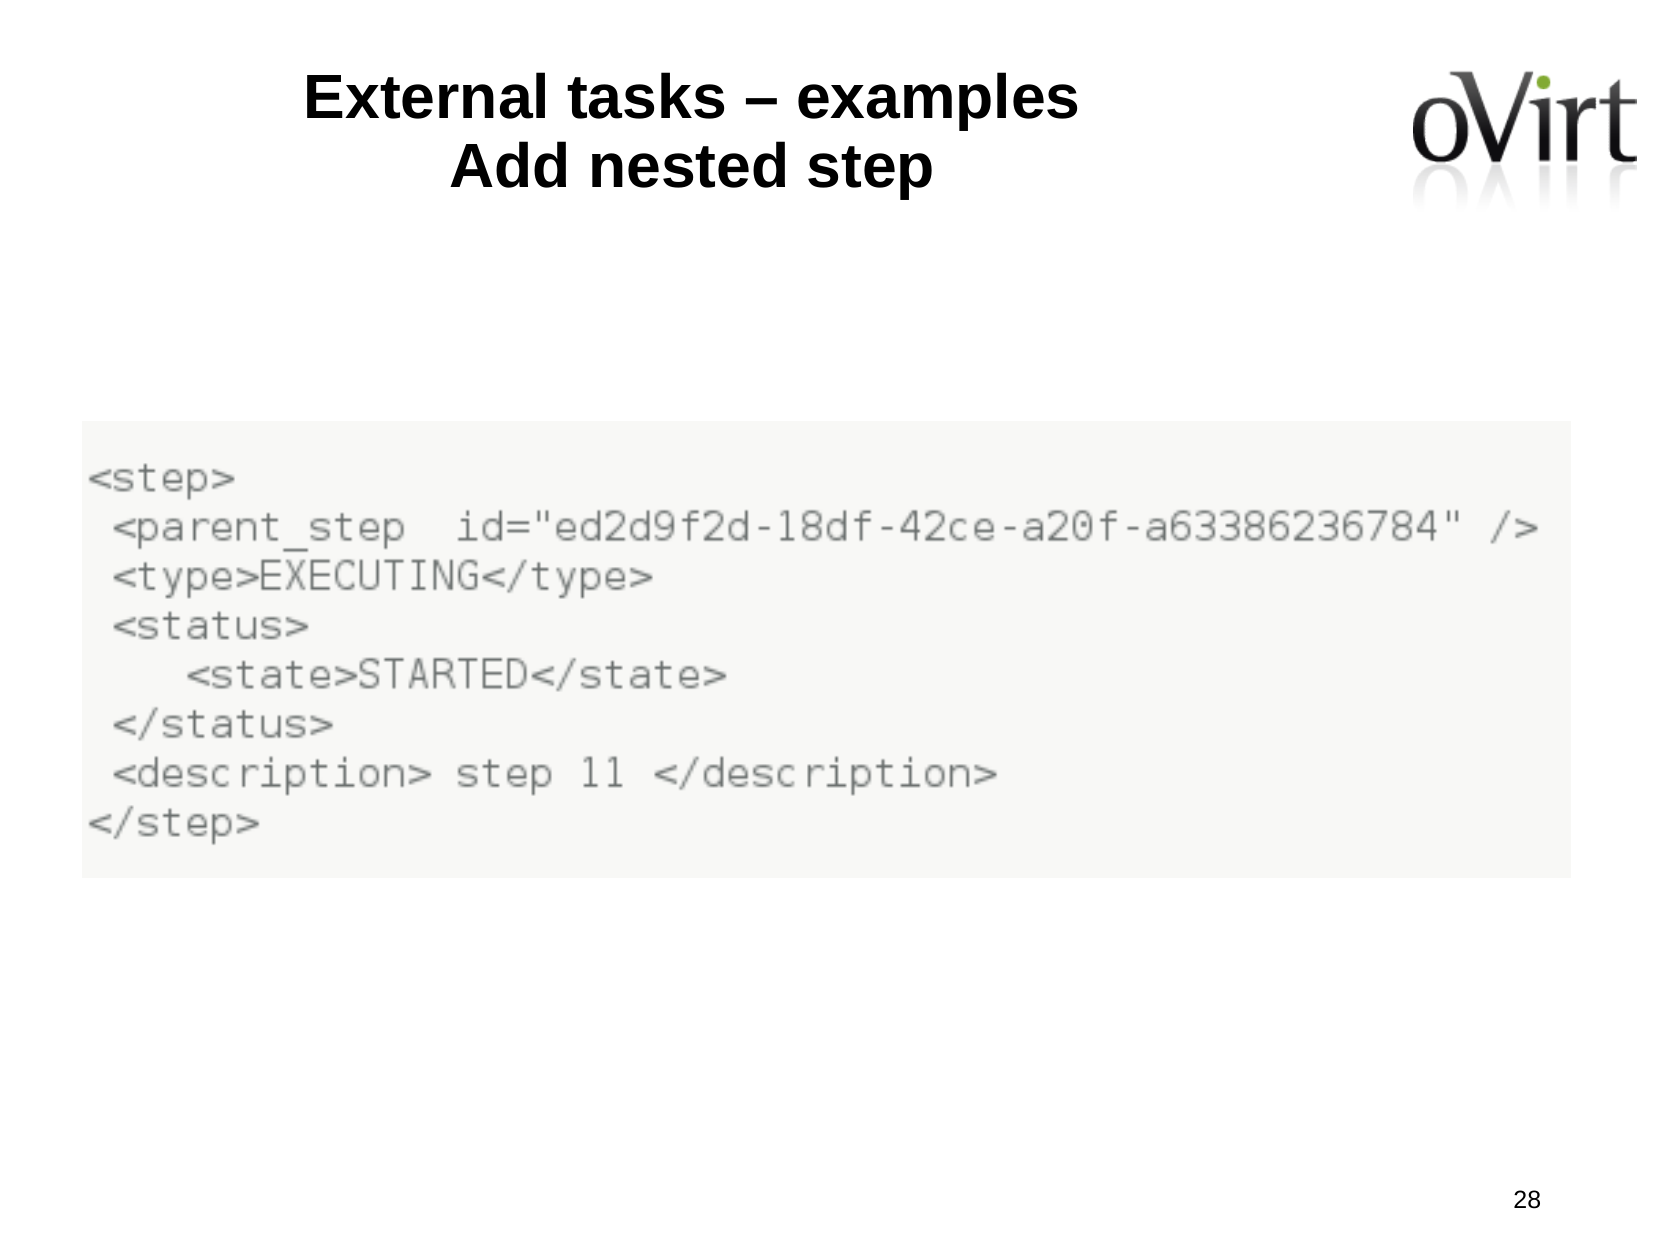

# External tasks – examples Add nested step